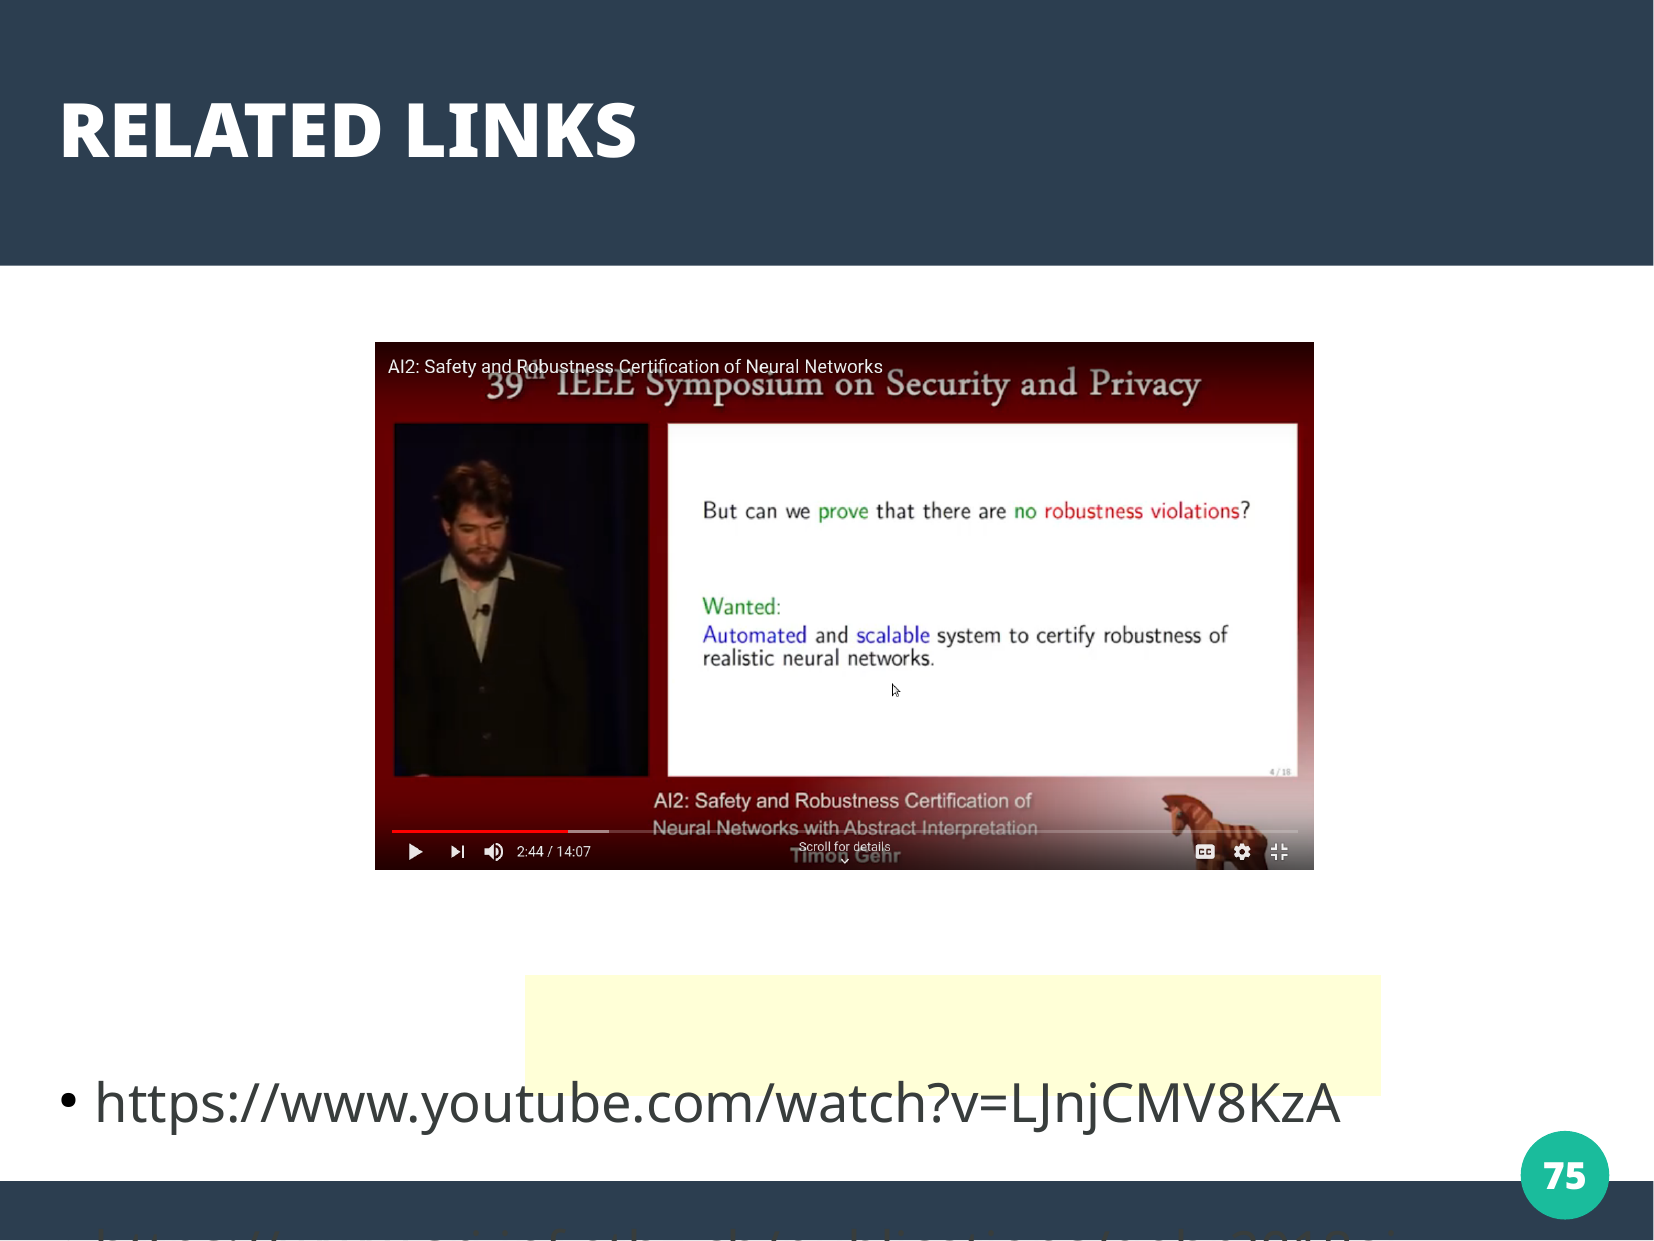

# RELATED LINKS
https://www.youtube.com/watch?v=LJnjCMV8KzA
https://www.sri.inf.ethz.ch/publications/gehr2018ai
DOG
75